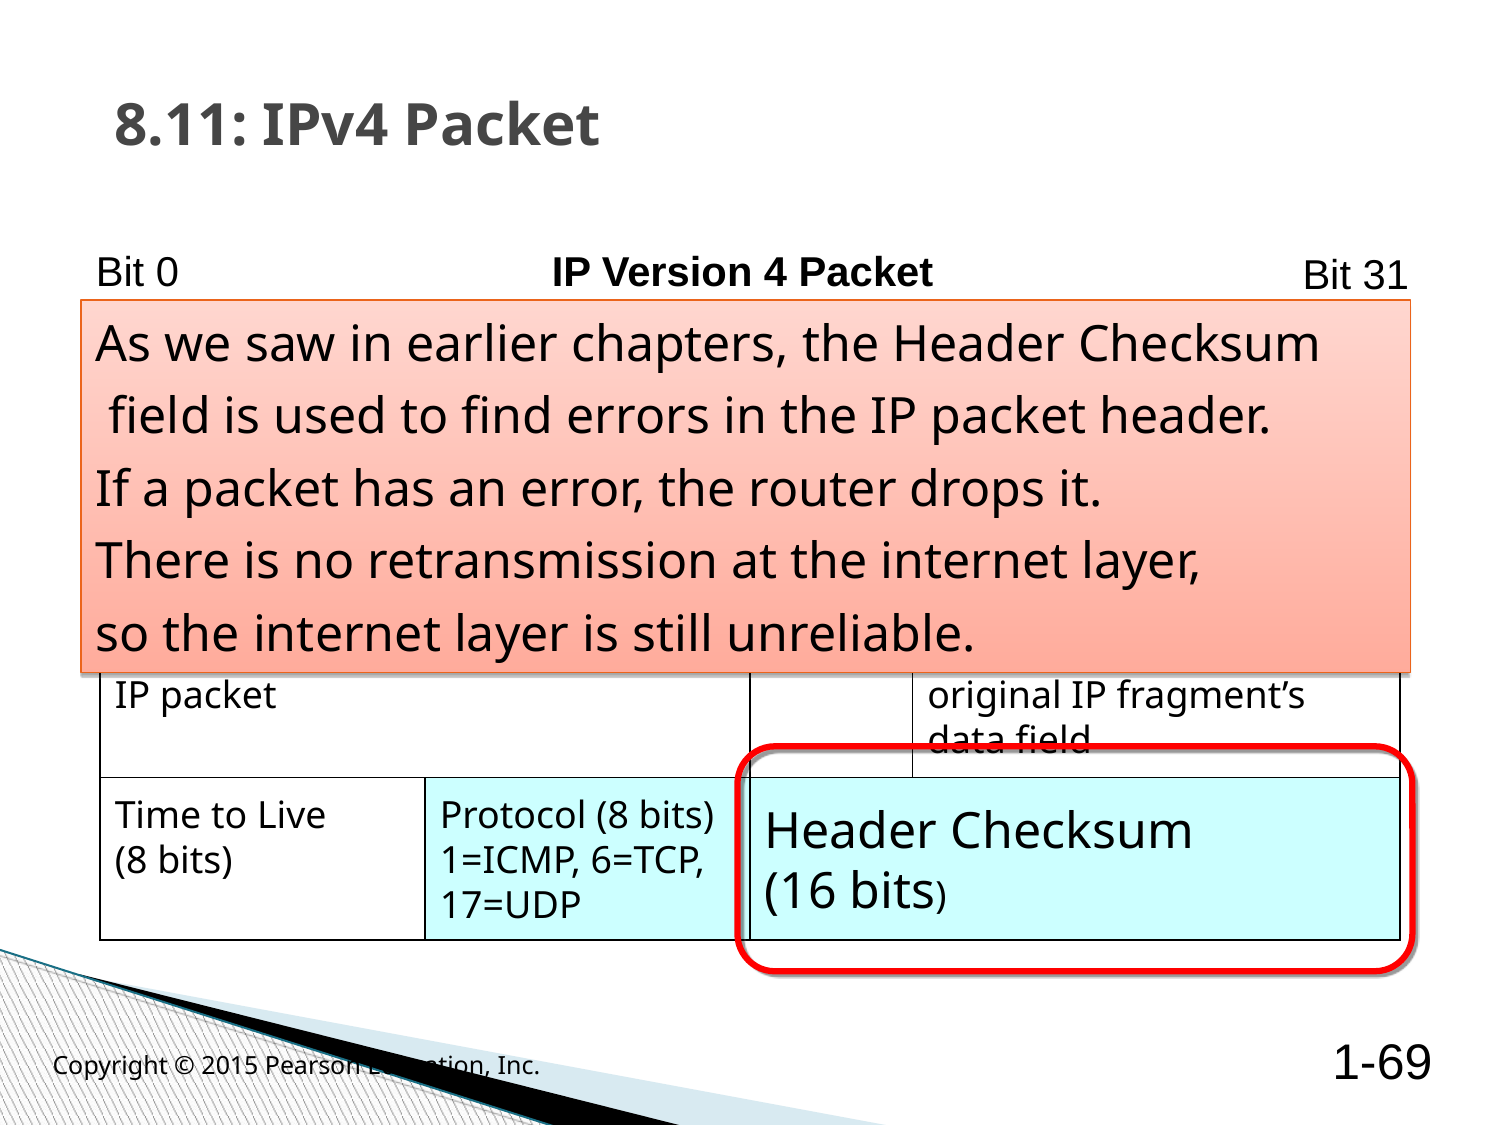

# 8.11: IPv4 Packet
Bit 0
IP Version 4 Packet
Bit 31
As we saw in earlier chapters, the Header Checksum
 field is used to find errors in the IP packet header.
If a packet has an error, the router drops it.
There is no retransmission at the internet layer,
so the internet layer is still unreliable.
Version
(4 bits)
Value
is 4
(0100)
Header
Length
(4 bits)
Diff-Serv
(8 bits)
Total Length
(16 bits)
Length in octets
Identification (16 bits)
Unique value in each original
IP packet
Flags
(3 bits)
Fragment Offset (13 bits)
Octets from start of
original IP fragment’s
data field
Time to Live
(8 bits)
Protocol (8 bits)
1=ICMP, 6=TCP,
17=UDP
Header Checksum
(16 bits)
Copyright © 2015 Pearson Education, Inc.